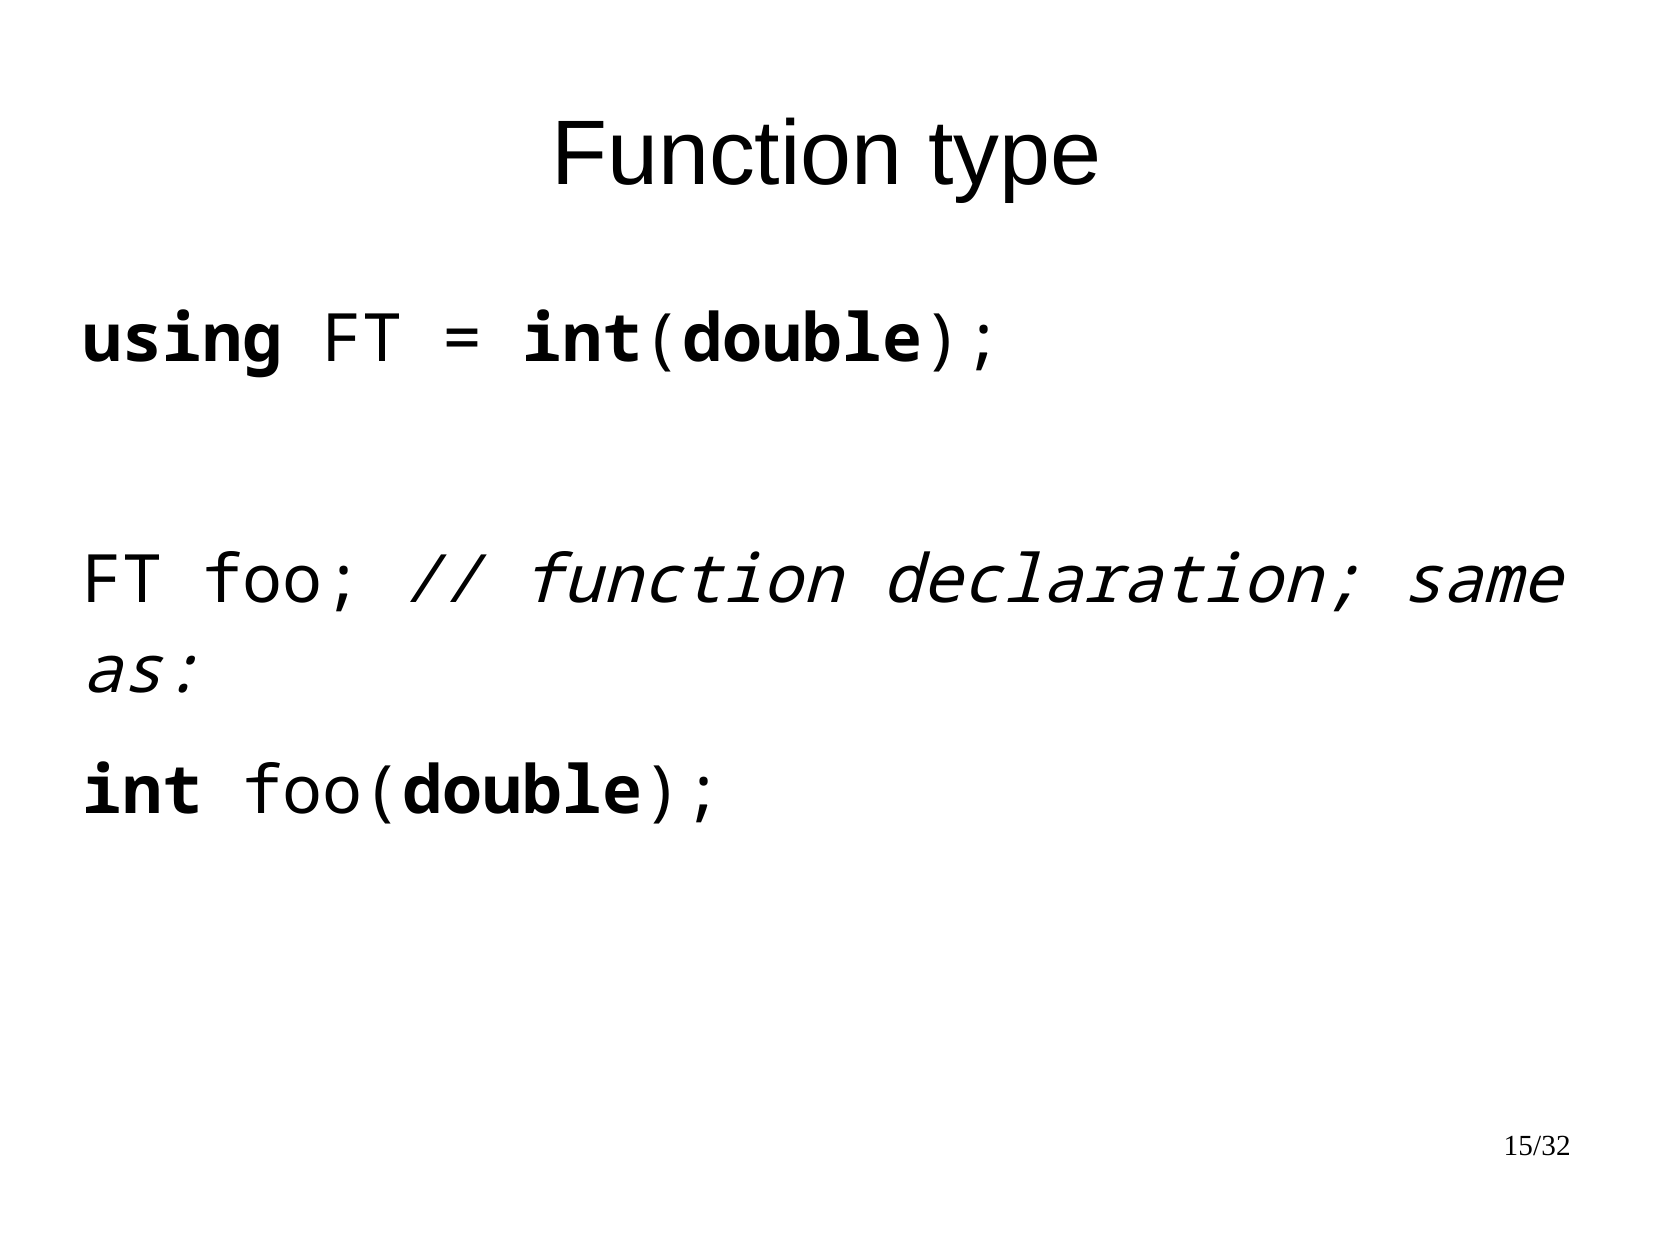

# Function type
using FT = int(double);
FT foo; // function declaration; same as:
int foo(double);
15